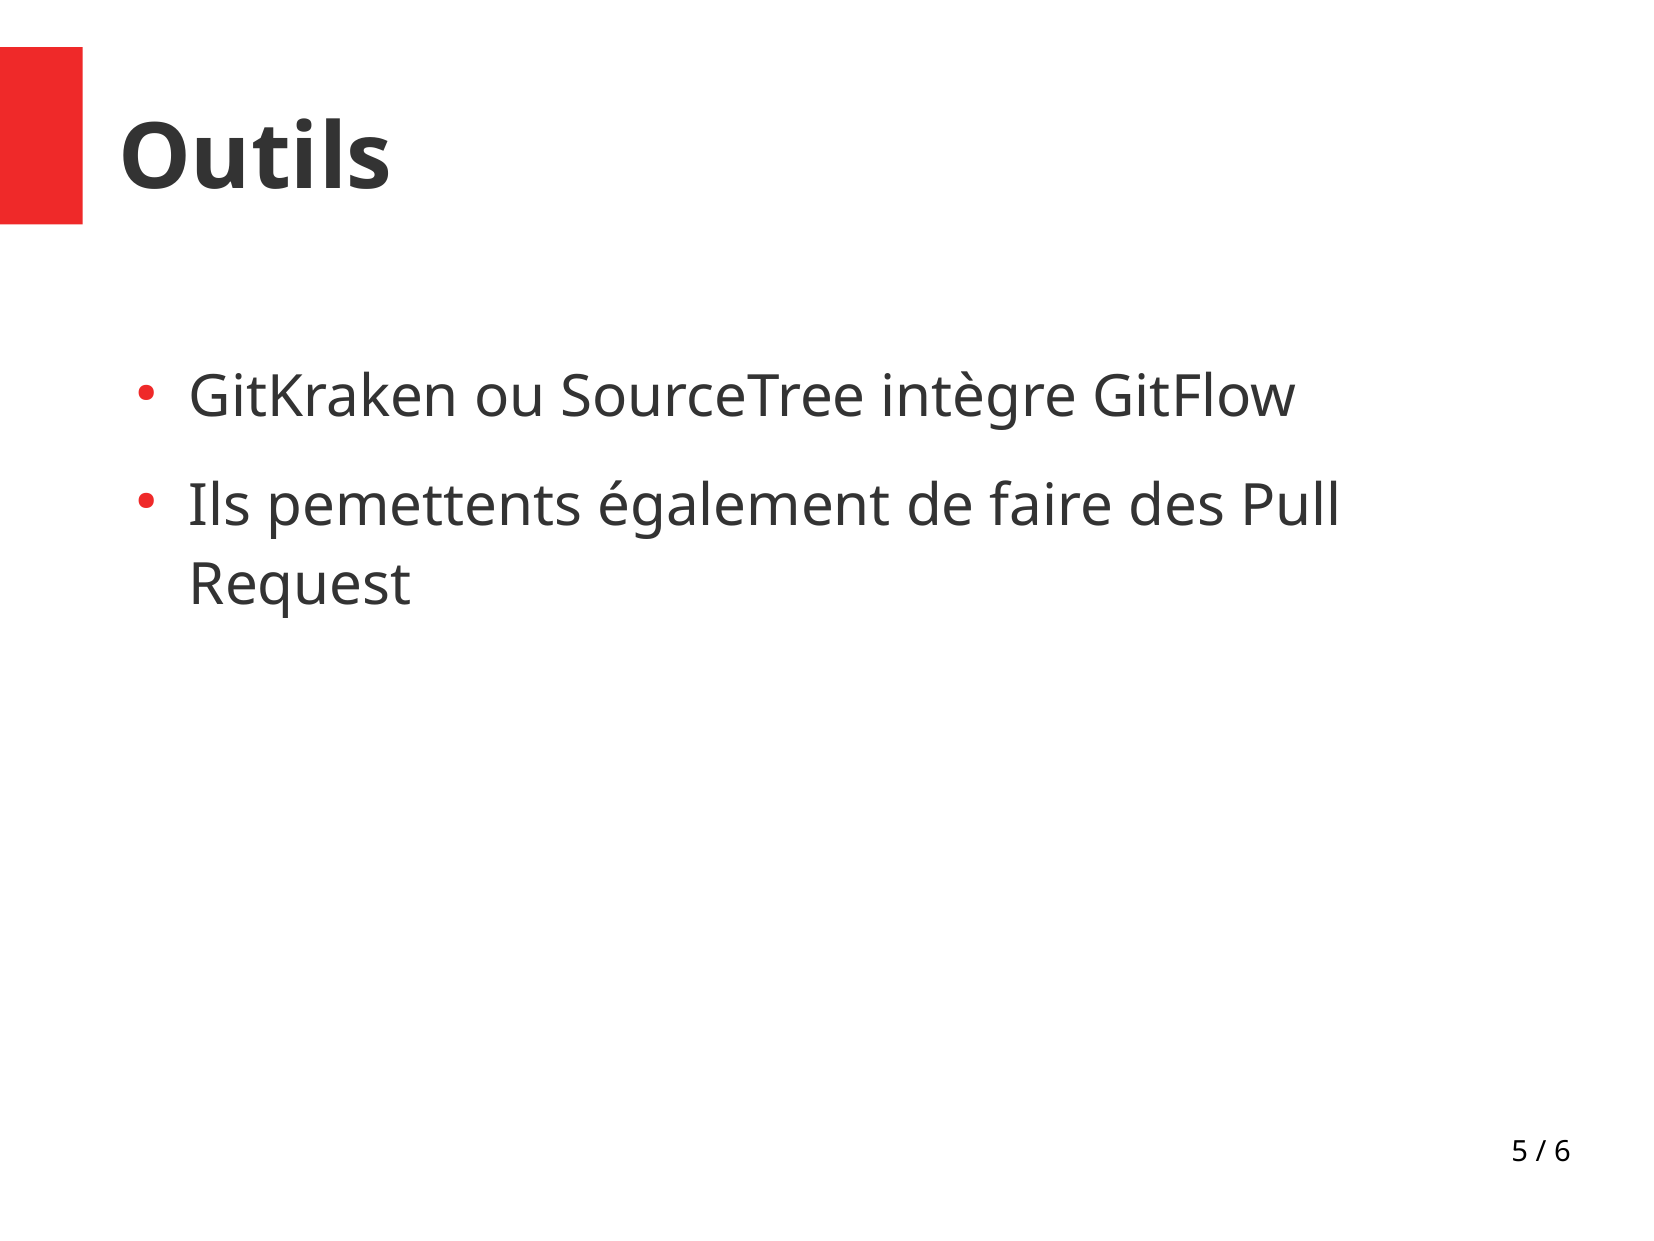

# Outils
GitKraken ou SourceTree intègre GitFlow
Ils pemettents également de faire des Pull Request
5